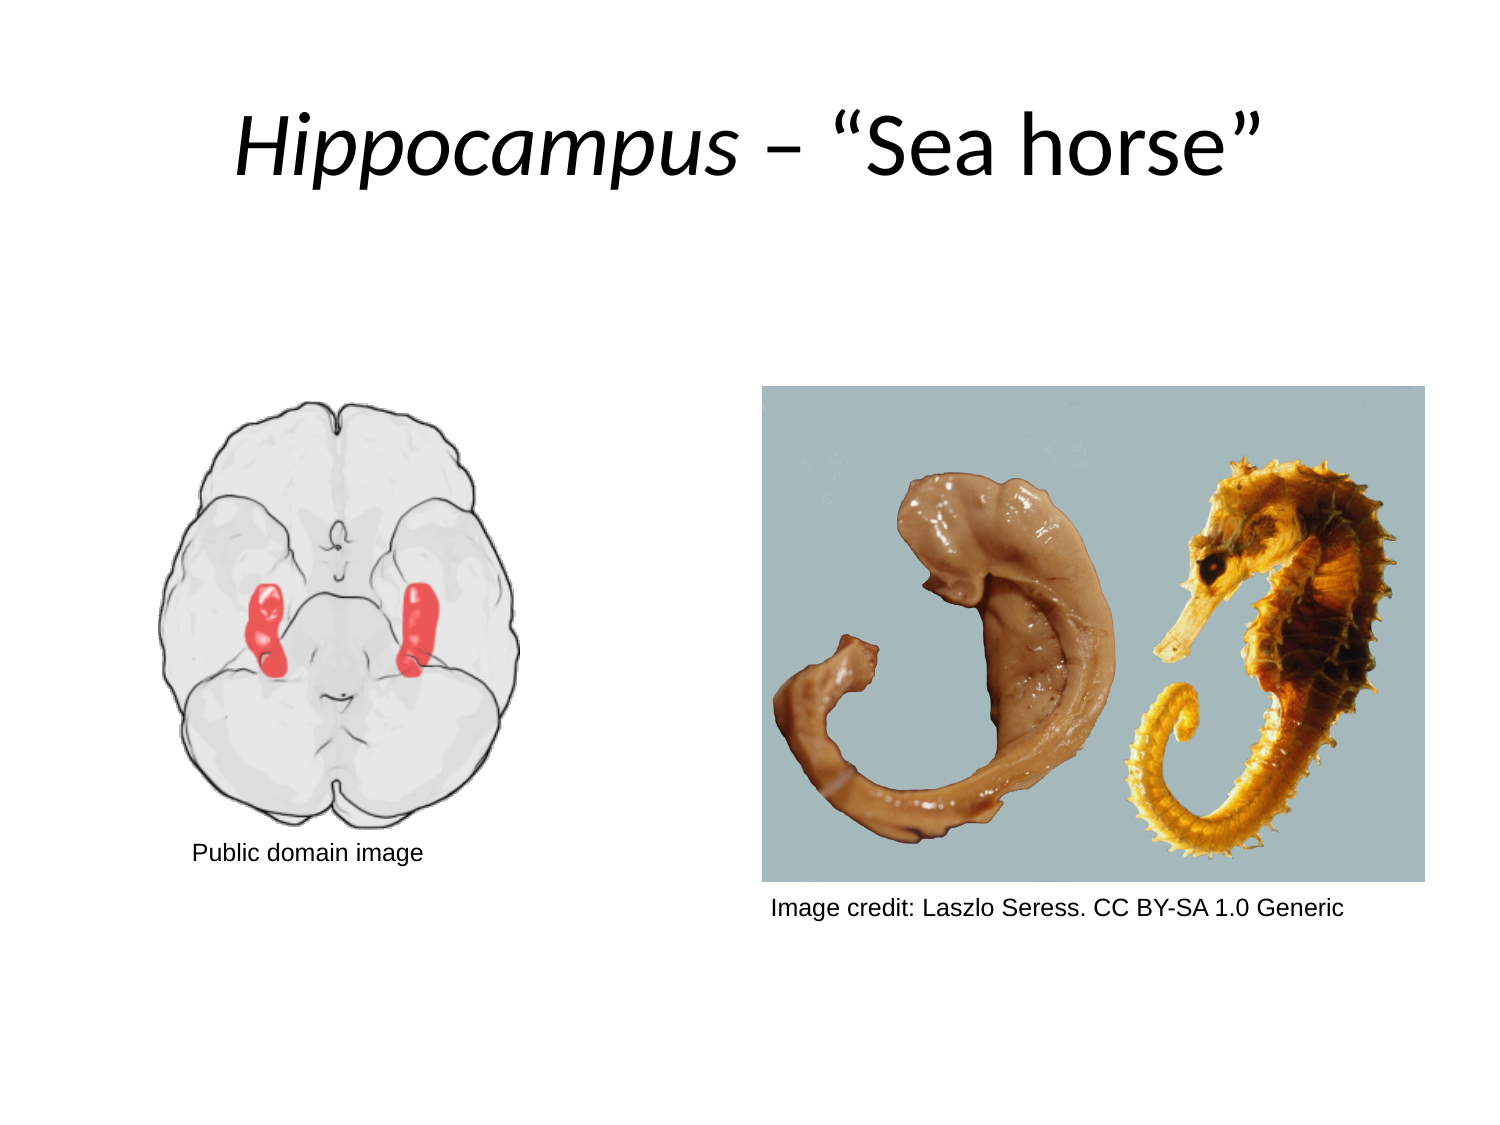

# Hippocampus – “Sea horse”
Public domain image
Image credit: Laszlo Seress. CC BY-SA 1.0 Generic